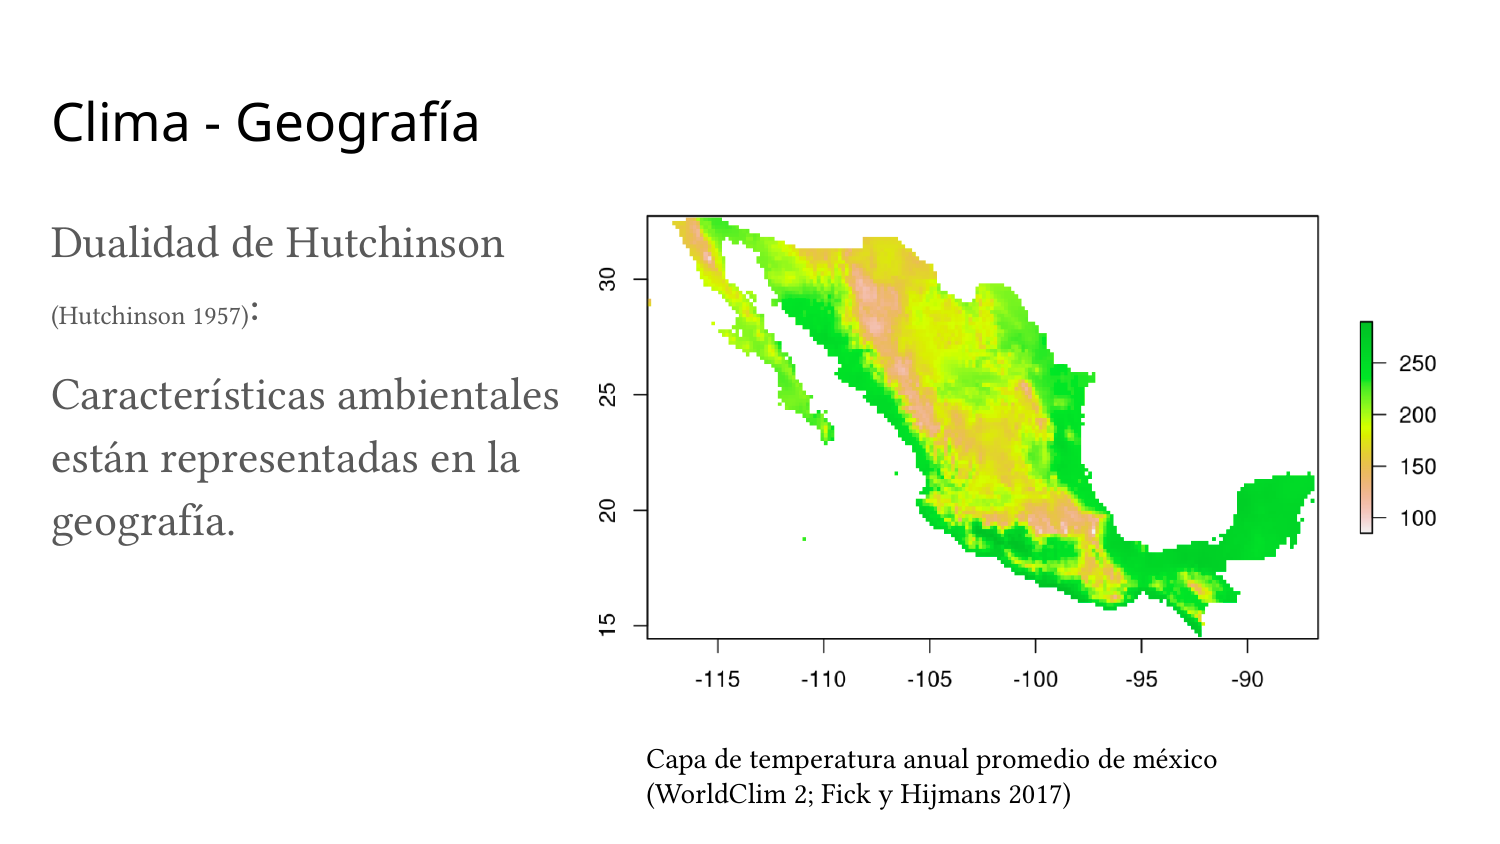

# Clima - Geografía
Dualidad de Hutchinson (Hutchinson 1957):
Características ambientales están representadas en la geografía.
Capa de temperatura anual promedio de méxico (WorldClim 2; Fick y Hijmans 2017)